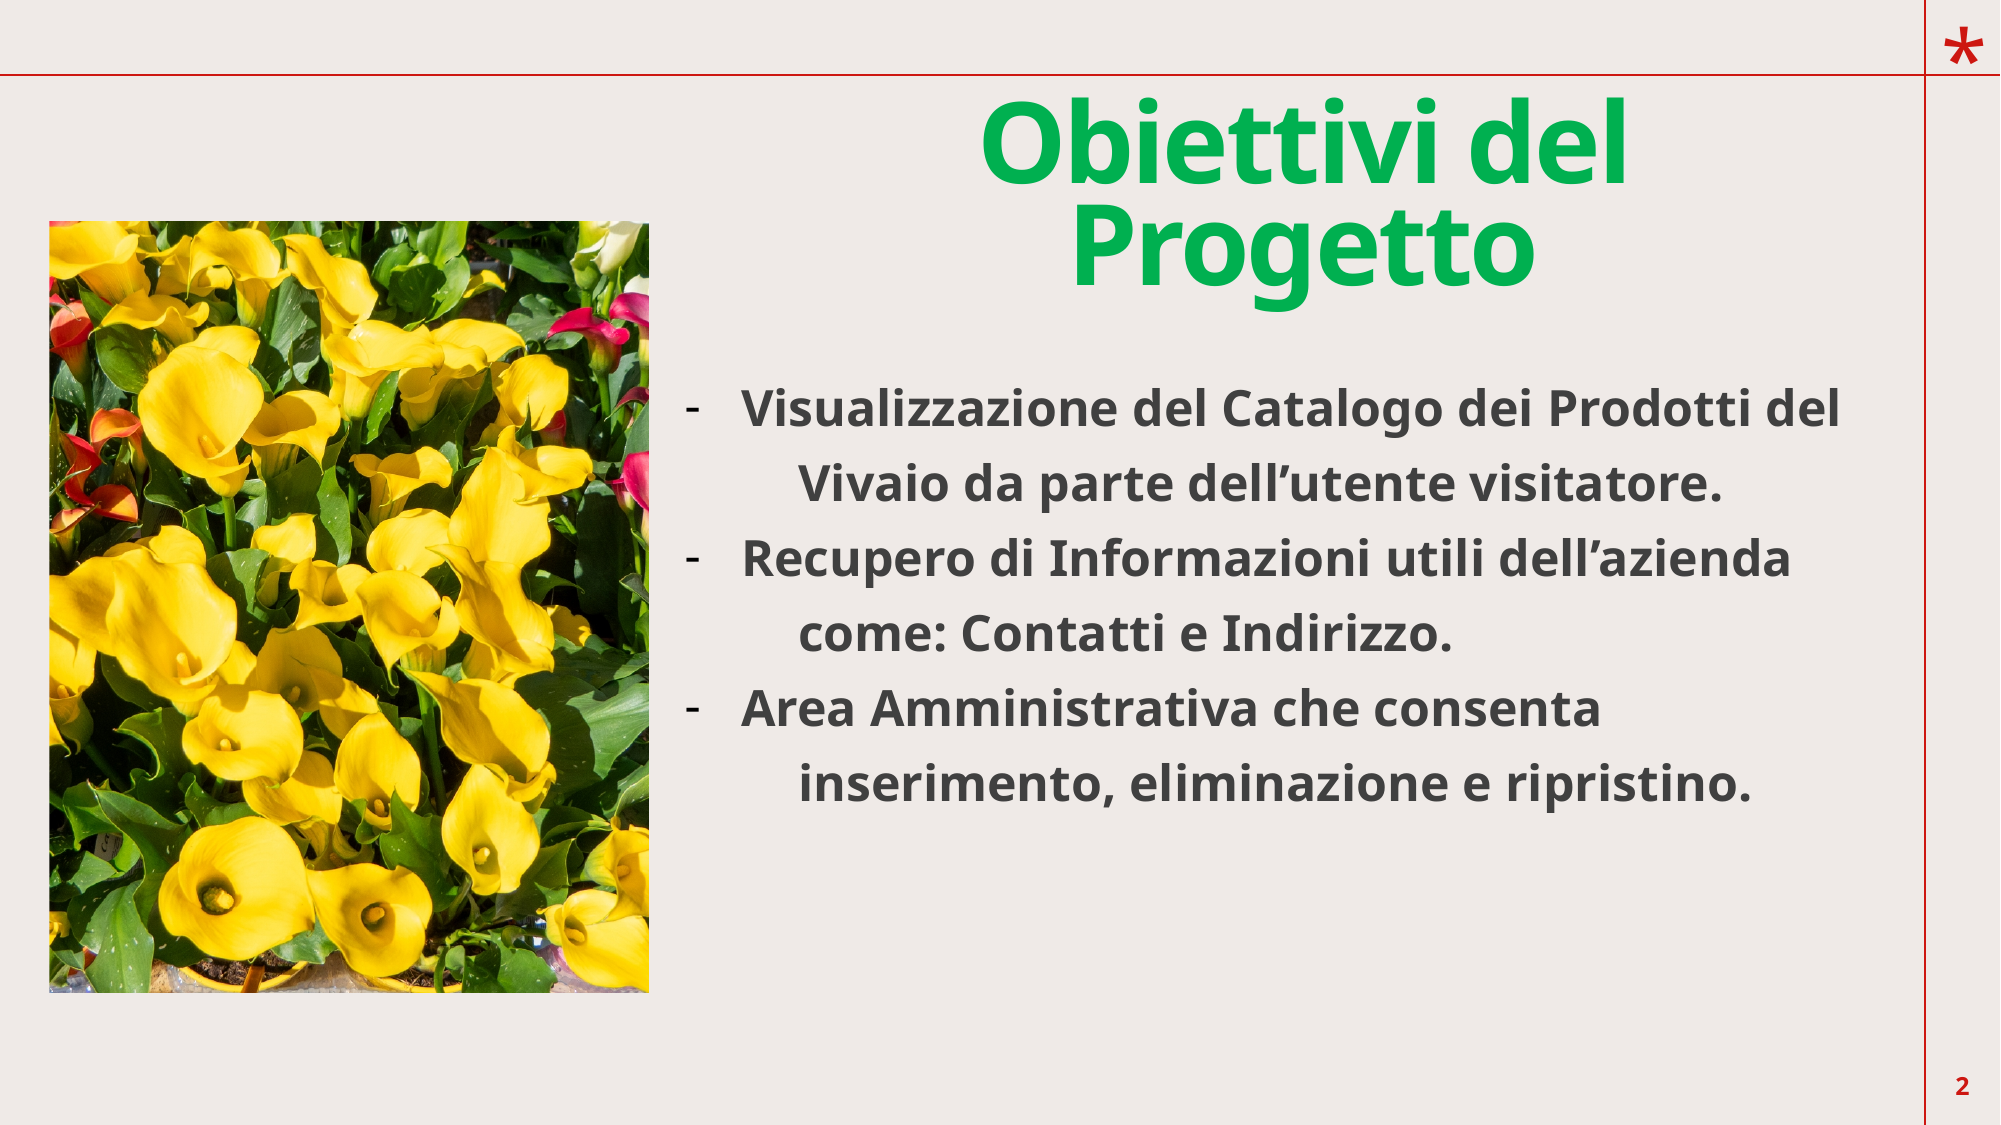

# Obiettivi del Progetto
Visualizzazione del Catalogo dei Prodotti del Vivaio da parte dell’utente visitatore.
Recupero di Informazioni utili dell’azienda come: Contatti e Indirizzo.
Area Amministrativa che consenta inserimento, eliminazione e ripristino.